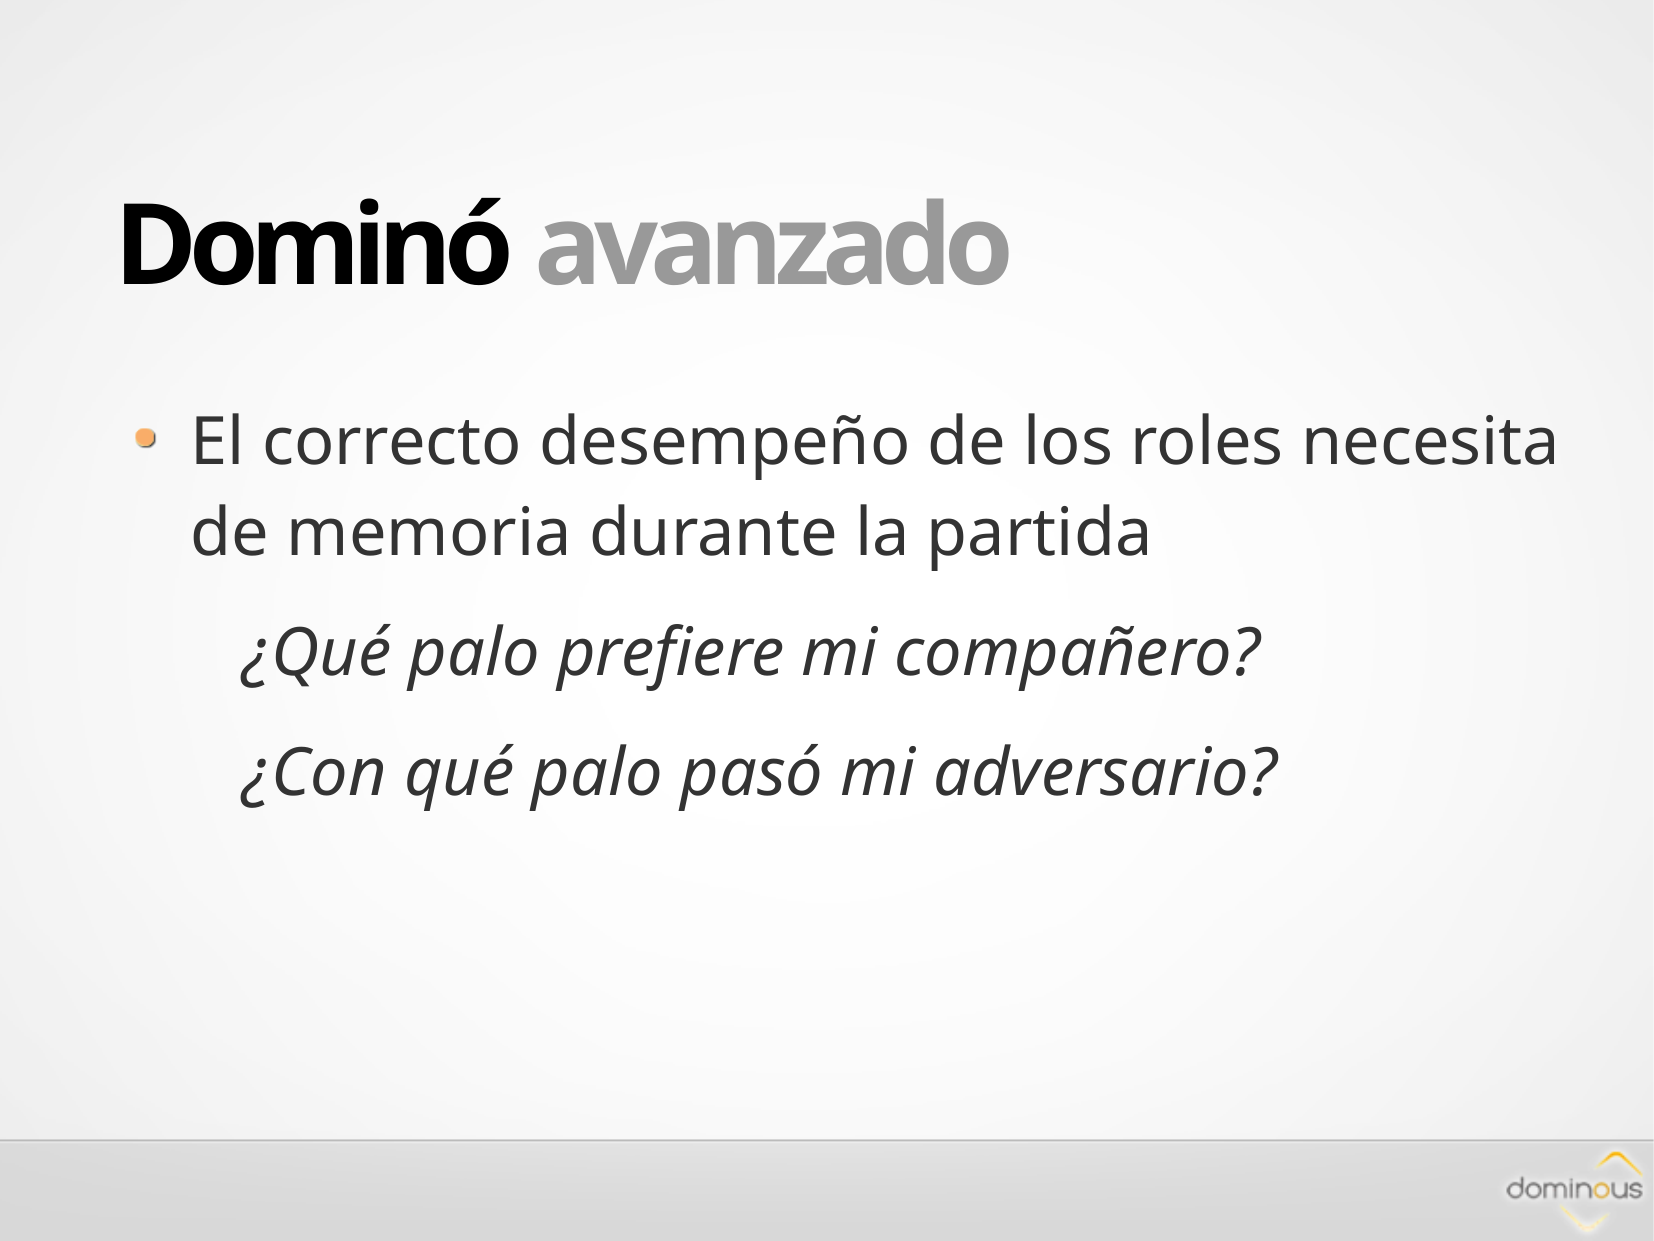

Dominó avanzado
El correcto desempeño de los roles necesita de memoria durante la partida
	 ¿Qué palo prefiere mi compañero?
	 ¿Con qué palo pasó mi adversario?